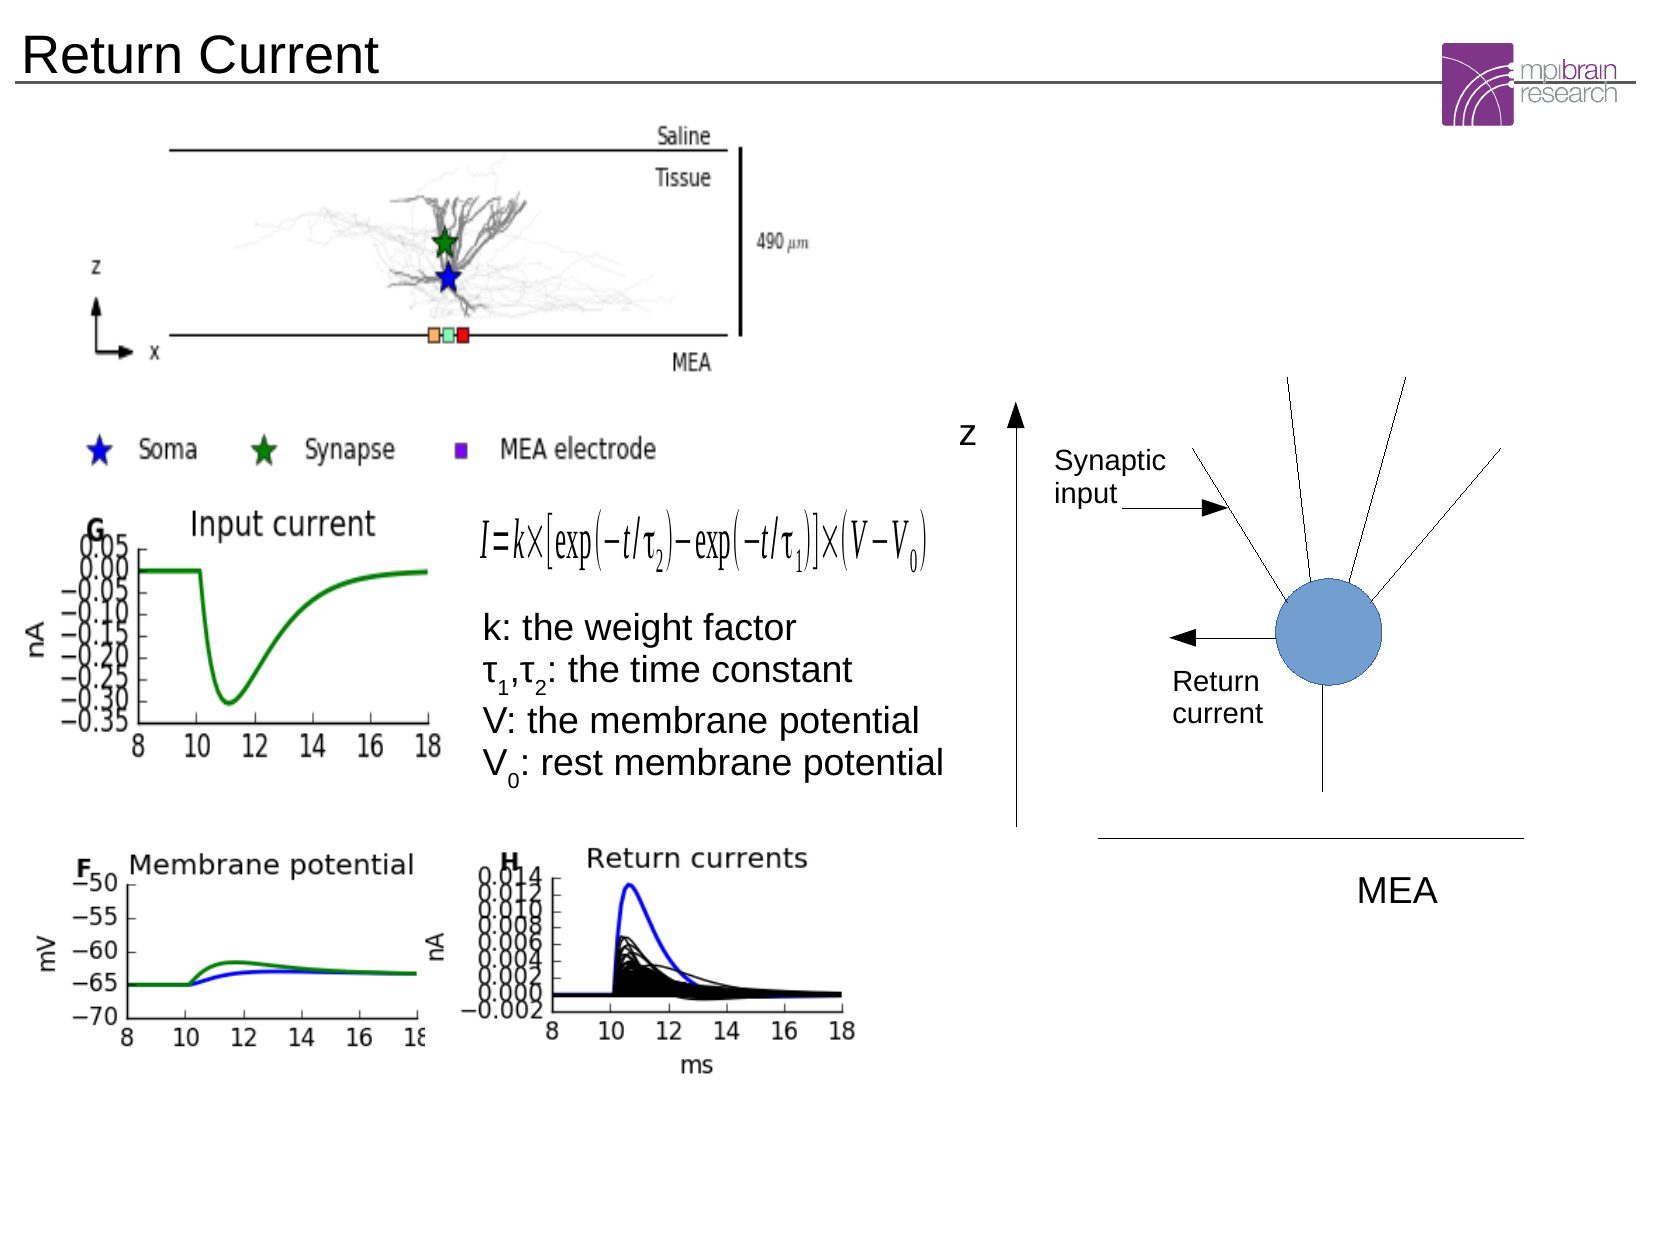

Return Current
z
Synaptic
input
Return
current
 k: the weight factor
 τ1,τ2: the time constant
 V: the membrane potential
 V0: rest membrane potential
MEA